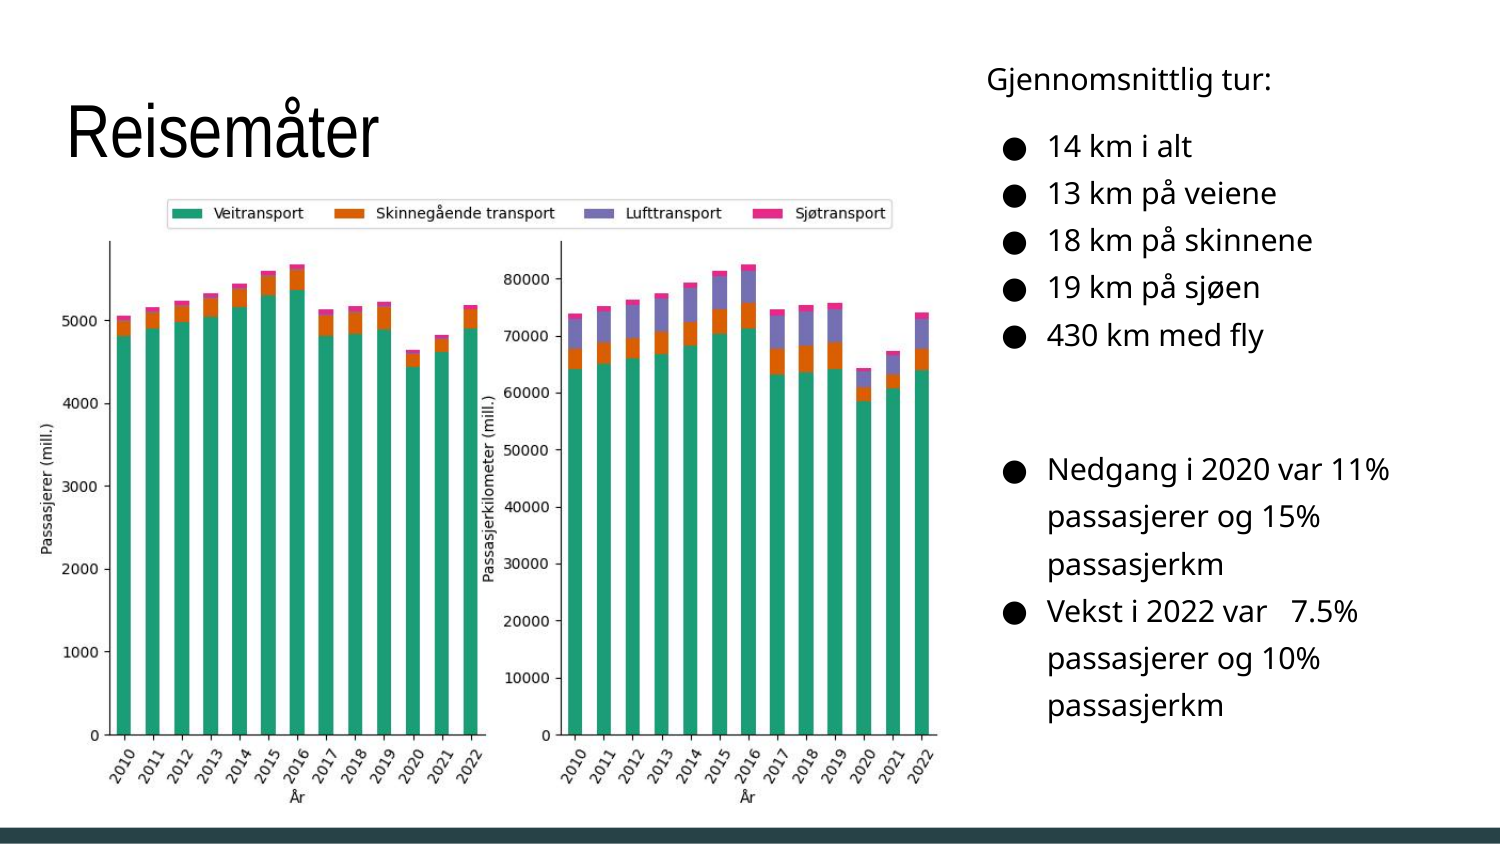

Gjennomsnittlig tur:
14 km i alt
13 km på veiene
18 km på skinnene
19 km på sjøen
430 km med fly
Nedgang i 2020 var 11% passasjerer og 15% passasjerkm
Vekst i 2022 var 7.5% passasjerer og 10% passasjerkm
# Reisemåter